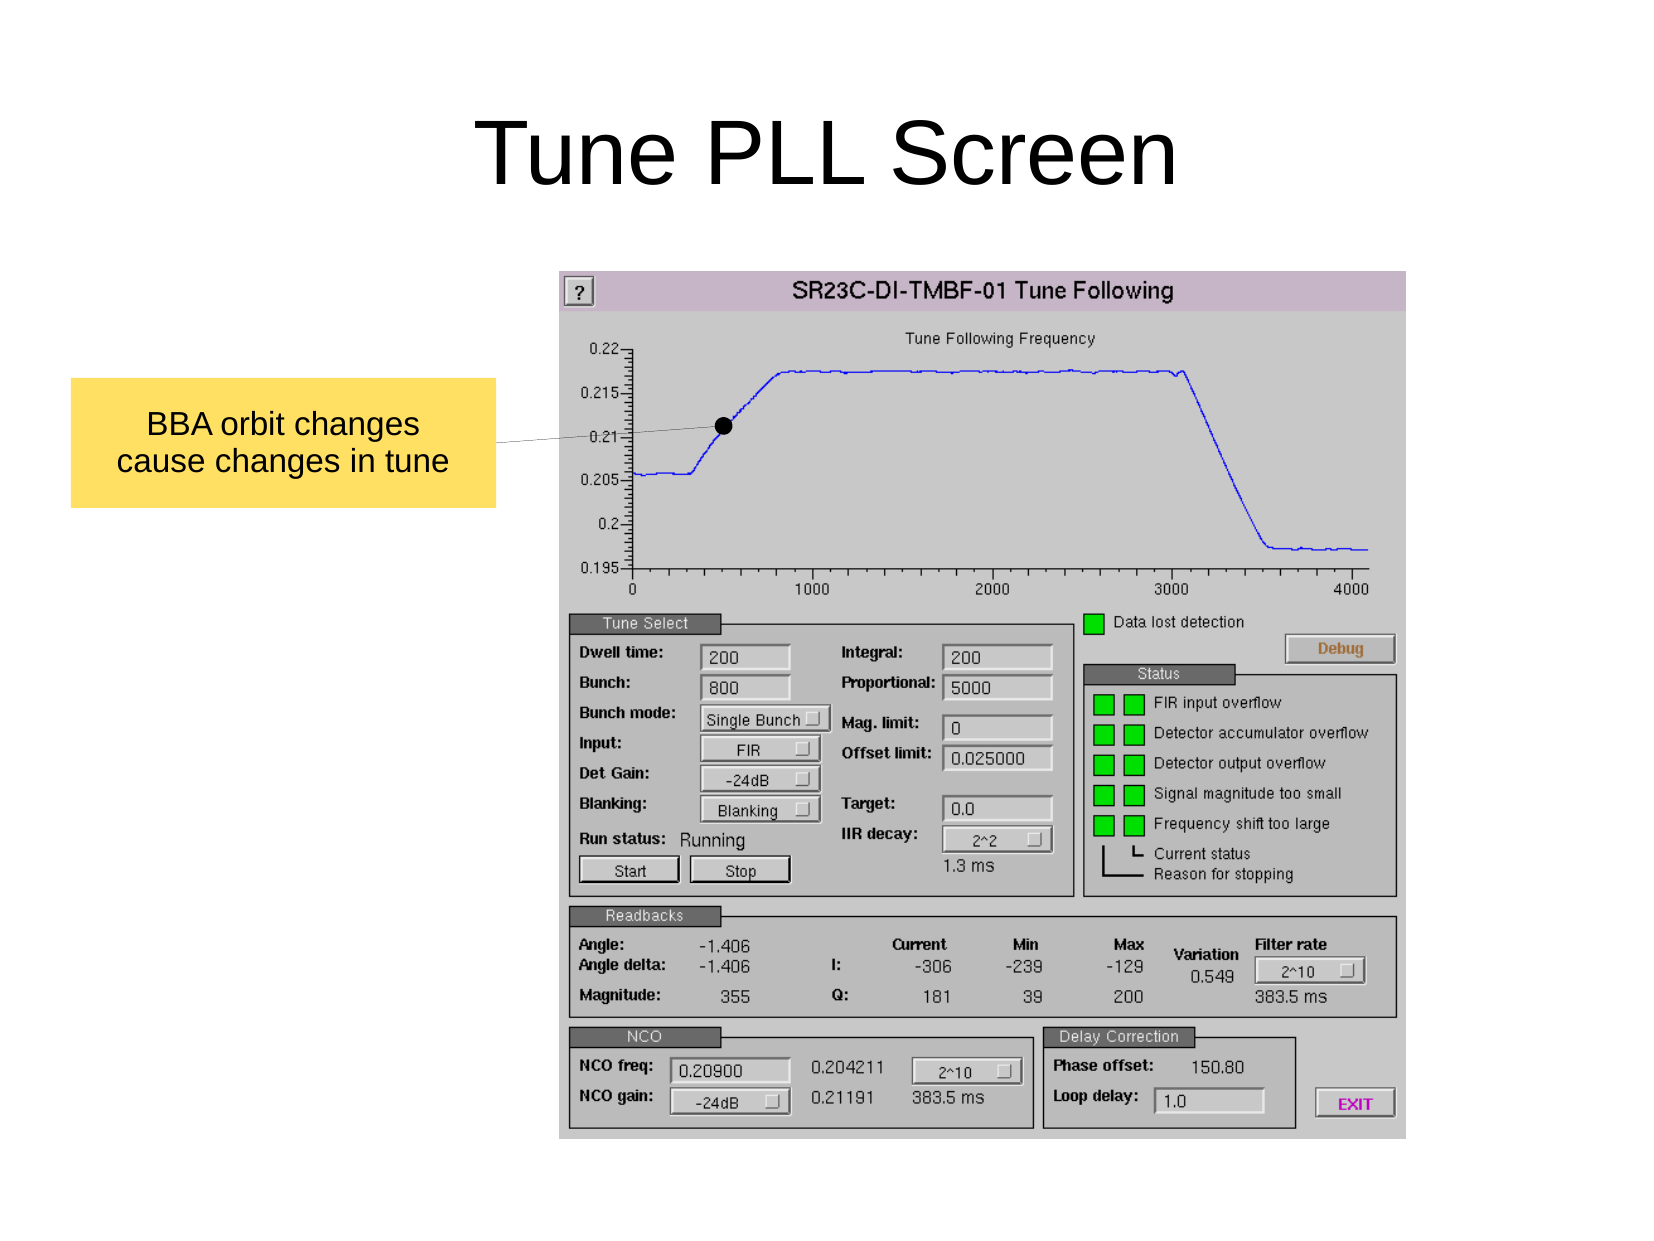

# Tune PLL Screen
BBA orbit changes
cause changes in tune